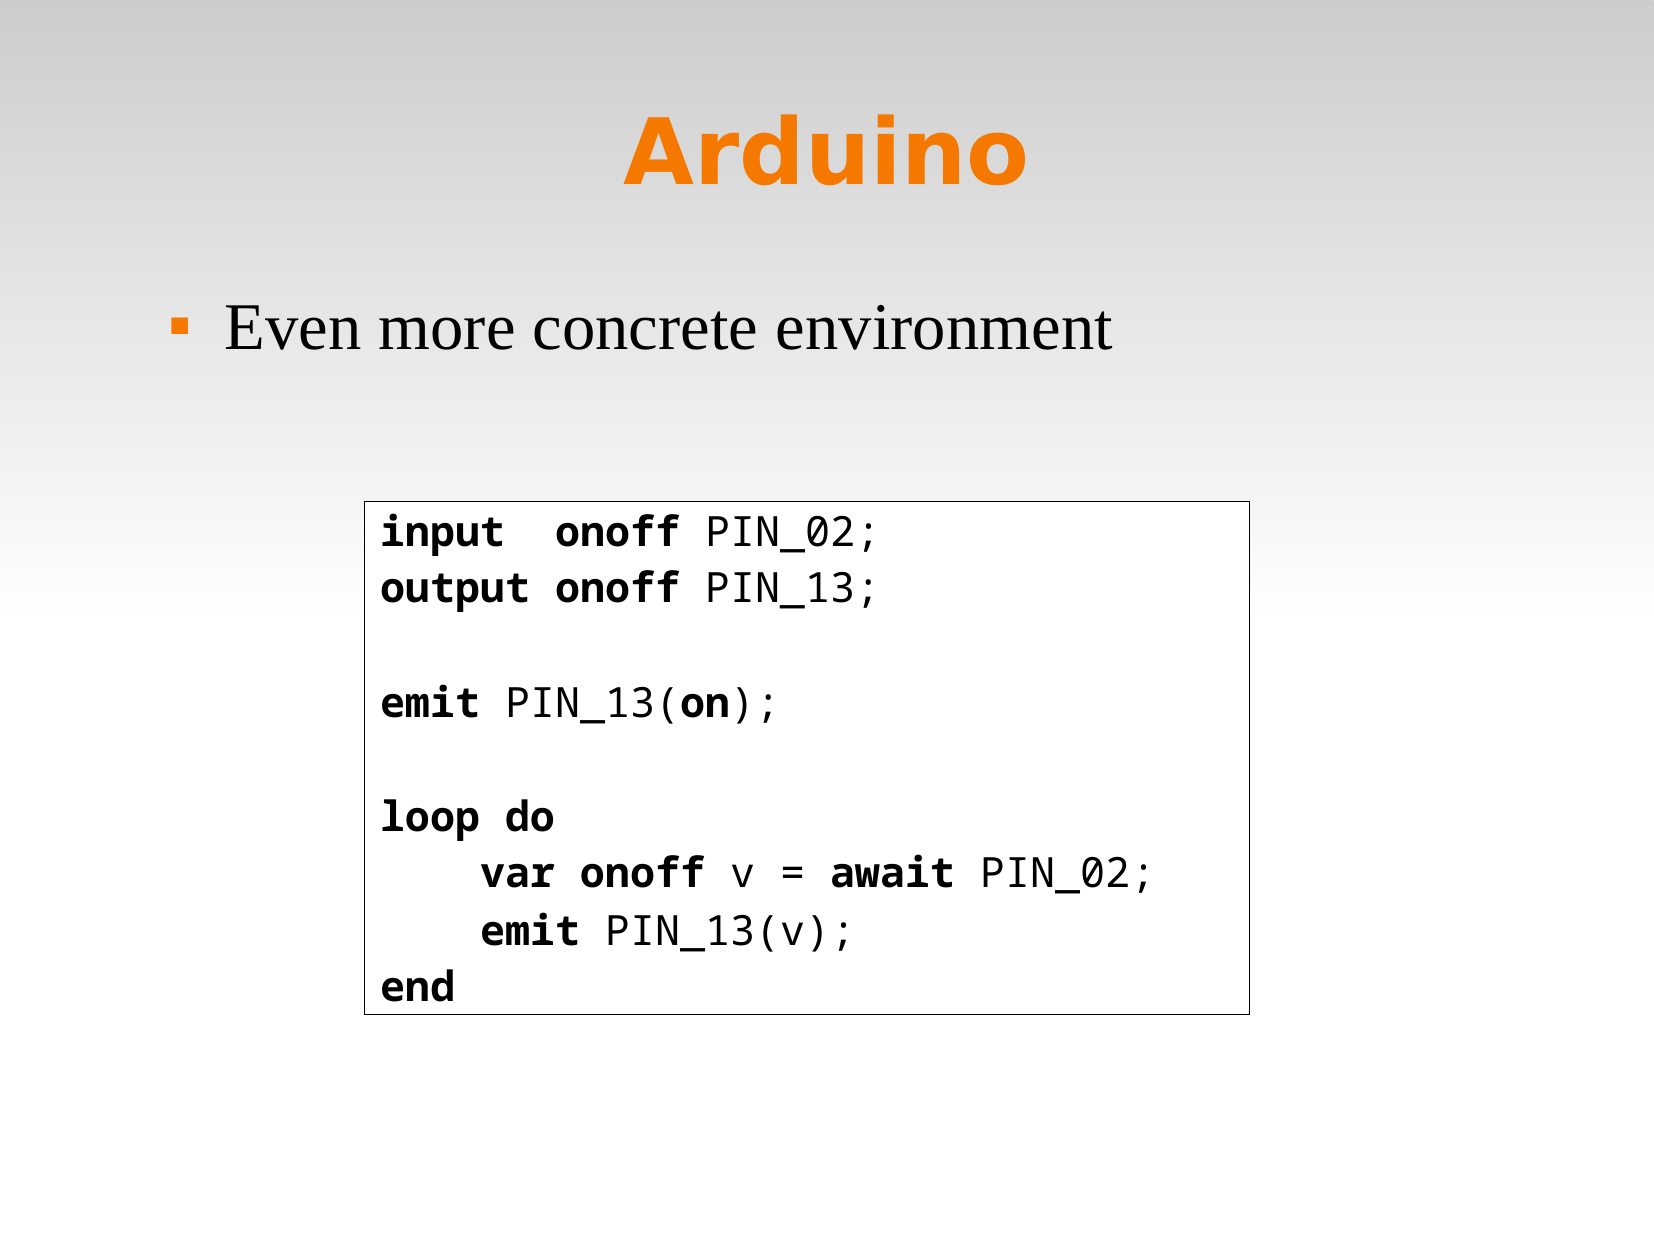

# Arduino
Even more concrete environment
input onoff PIN_02;
output onoff PIN_13;
emit PIN_13(on);
loop do
 var onoff v = await PIN_02;
 emit PIN_13(v);
end